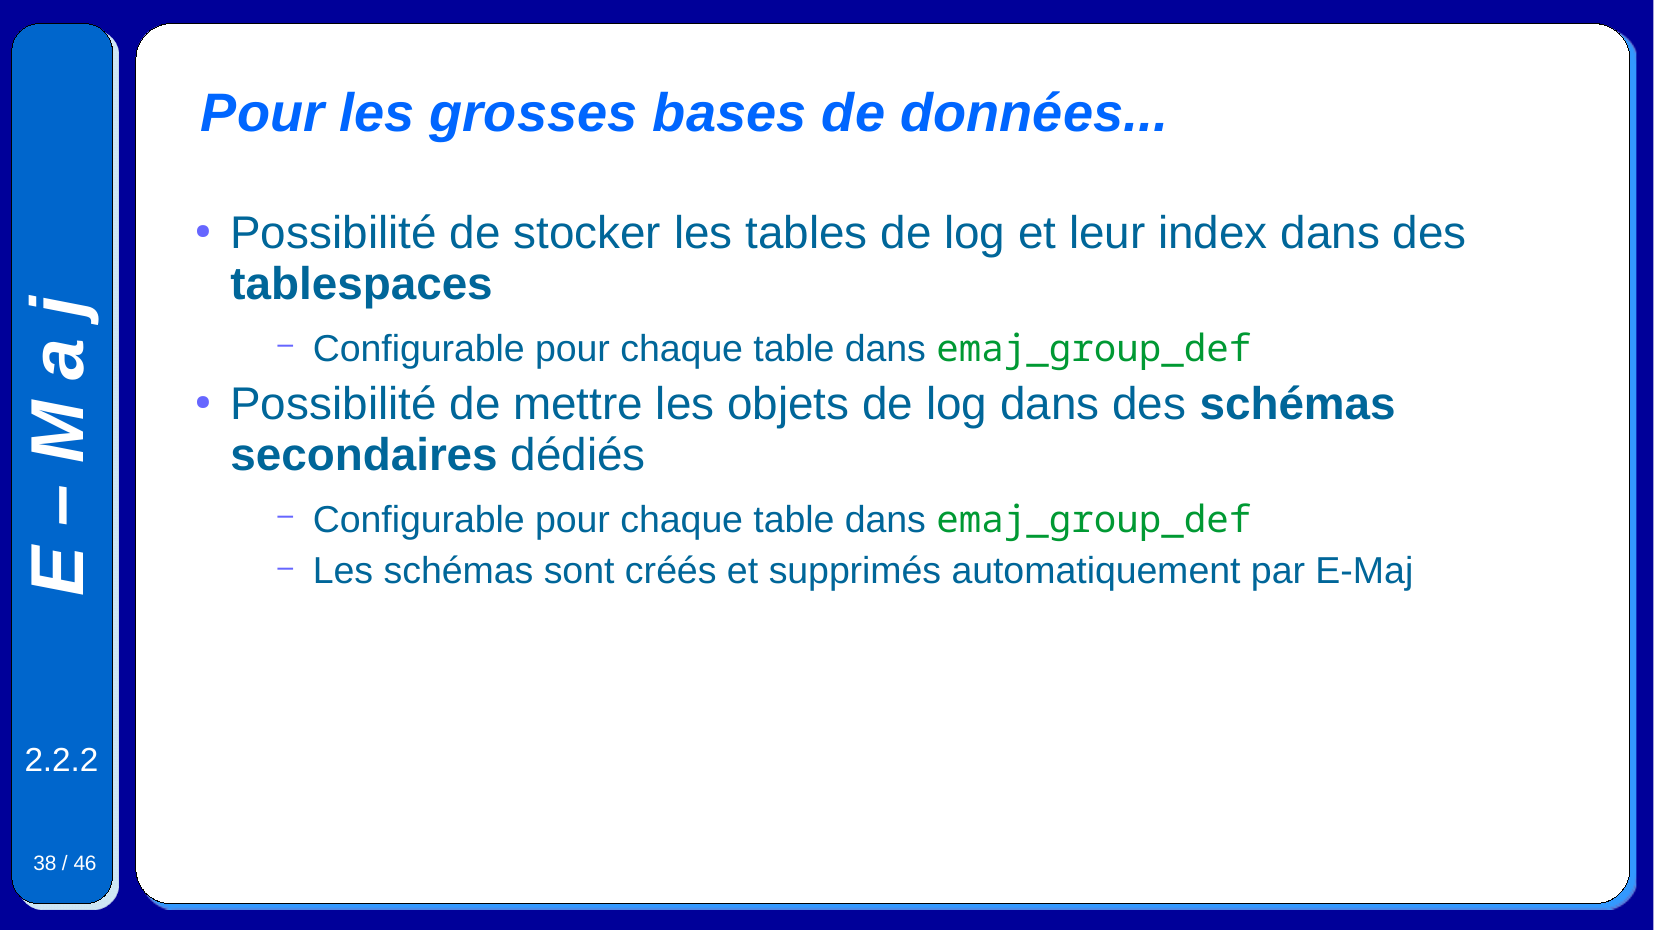

# Pour les grosses bases de données...
Possibilité de stocker les tables de log et leur index dans des tablespaces
Configurable pour chaque table dans emaj_group_def
Possibilité de mettre les objets de log dans des schémas secondaires dédiés
Configurable pour chaque table dans emaj_group_def
Les schémas sont créés et supprimés automatiquement par E-Maj